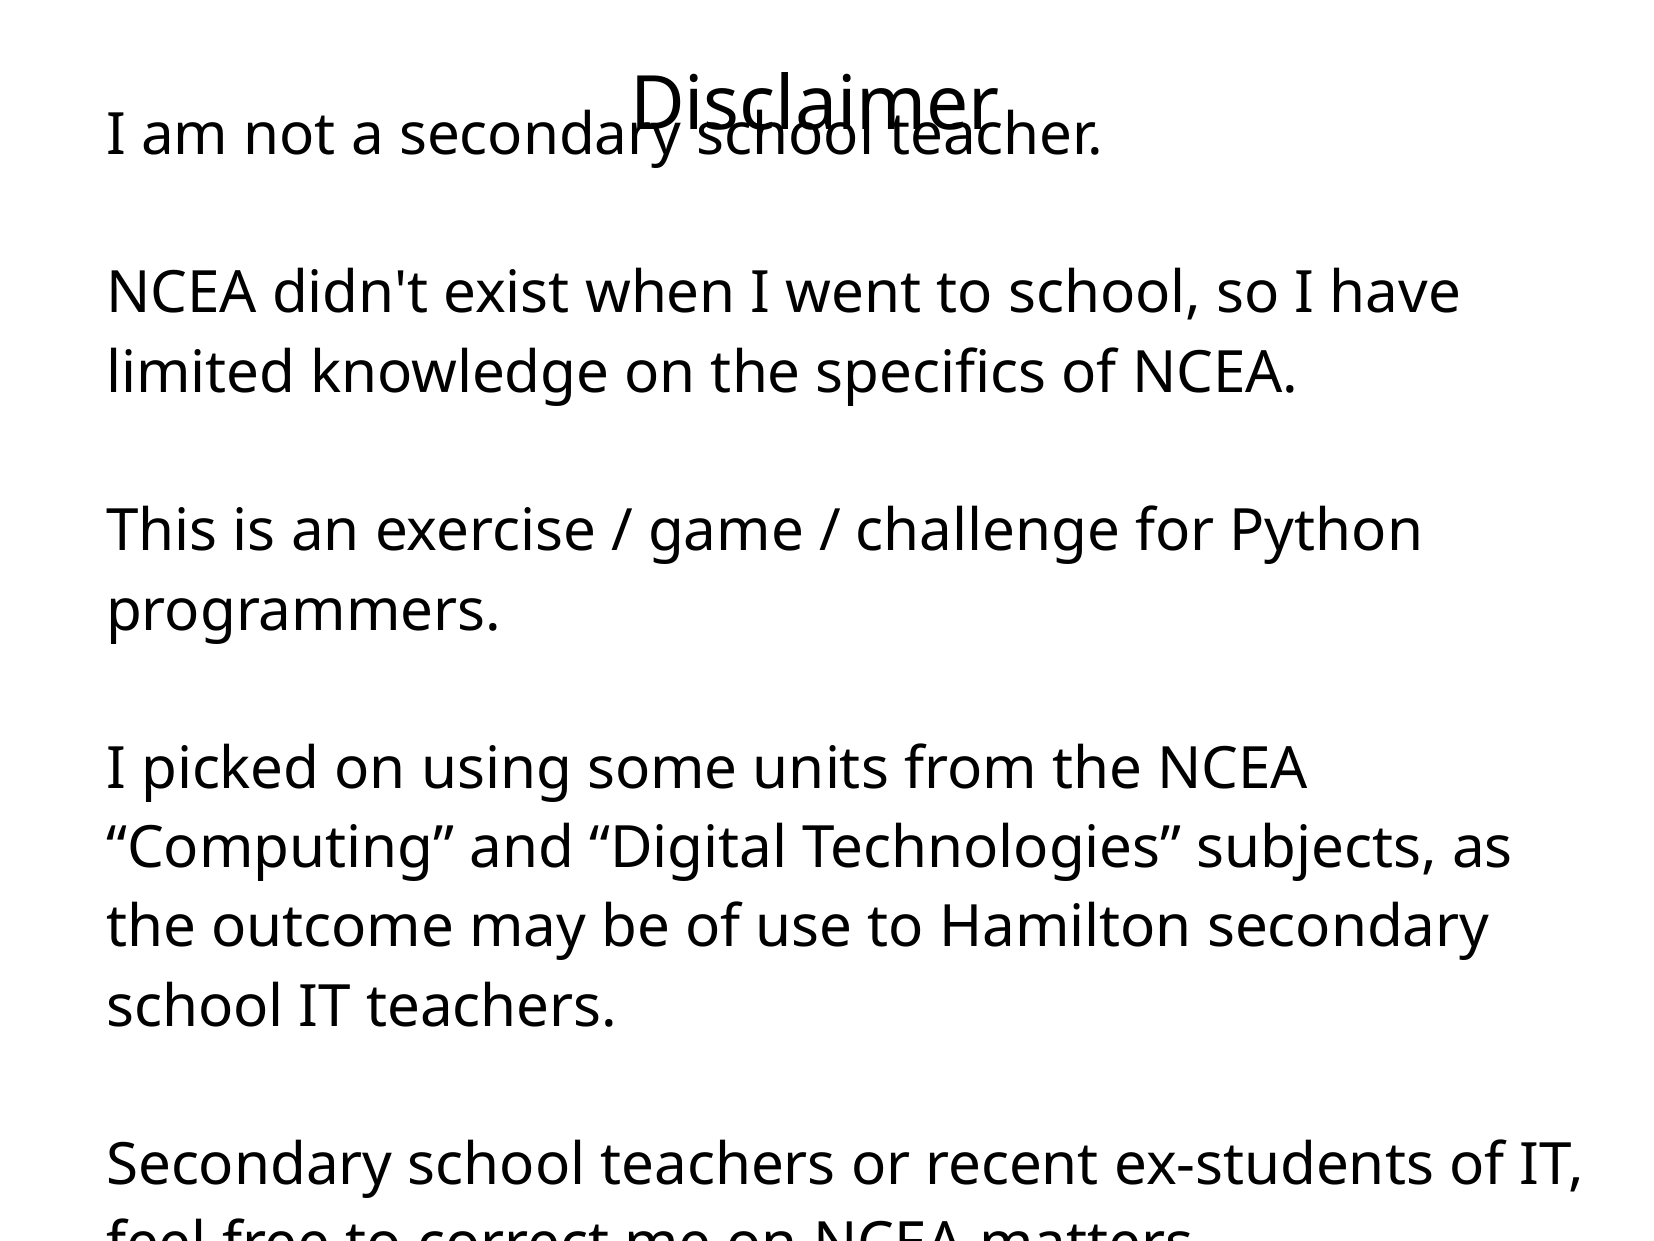

Disclaimer
# I am not a secondary school teacher. NCEA didn't exist when I went to school, so I have limited knowledge on the specifics of NCEA. This is an exercise / game / challenge for Python programmers. I picked on using some units from the NCEA “Computing” and “Digital Technologies” subjects, as the outcome may be of use to Hamilton secondary school IT teachers. Secondary school teachers or recent ex-students of IT, feel free to correct me on NCEA matters.